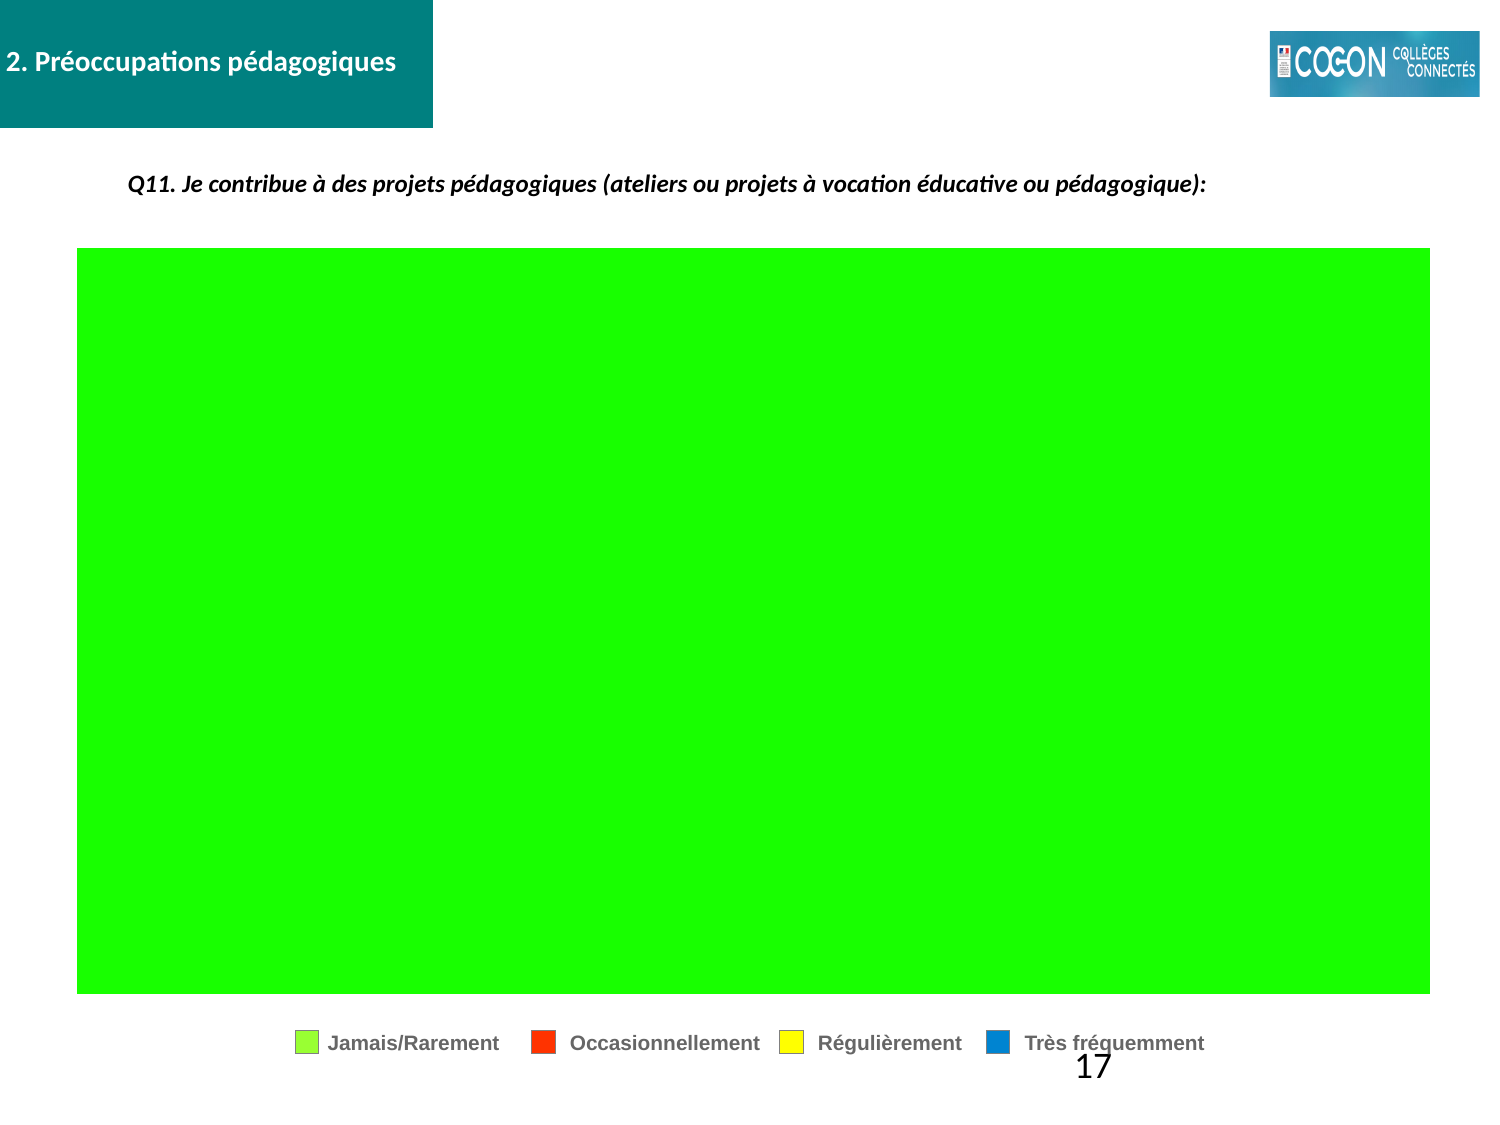

2. Préoccupations pédagogiques
Q11. Je contribue à des projets pédagogiques (ateliers ou projets à vocation éducative ou pédagogique):
Jamais/Rarement
Occasionnellement
Régulièrement
Très fréquemment